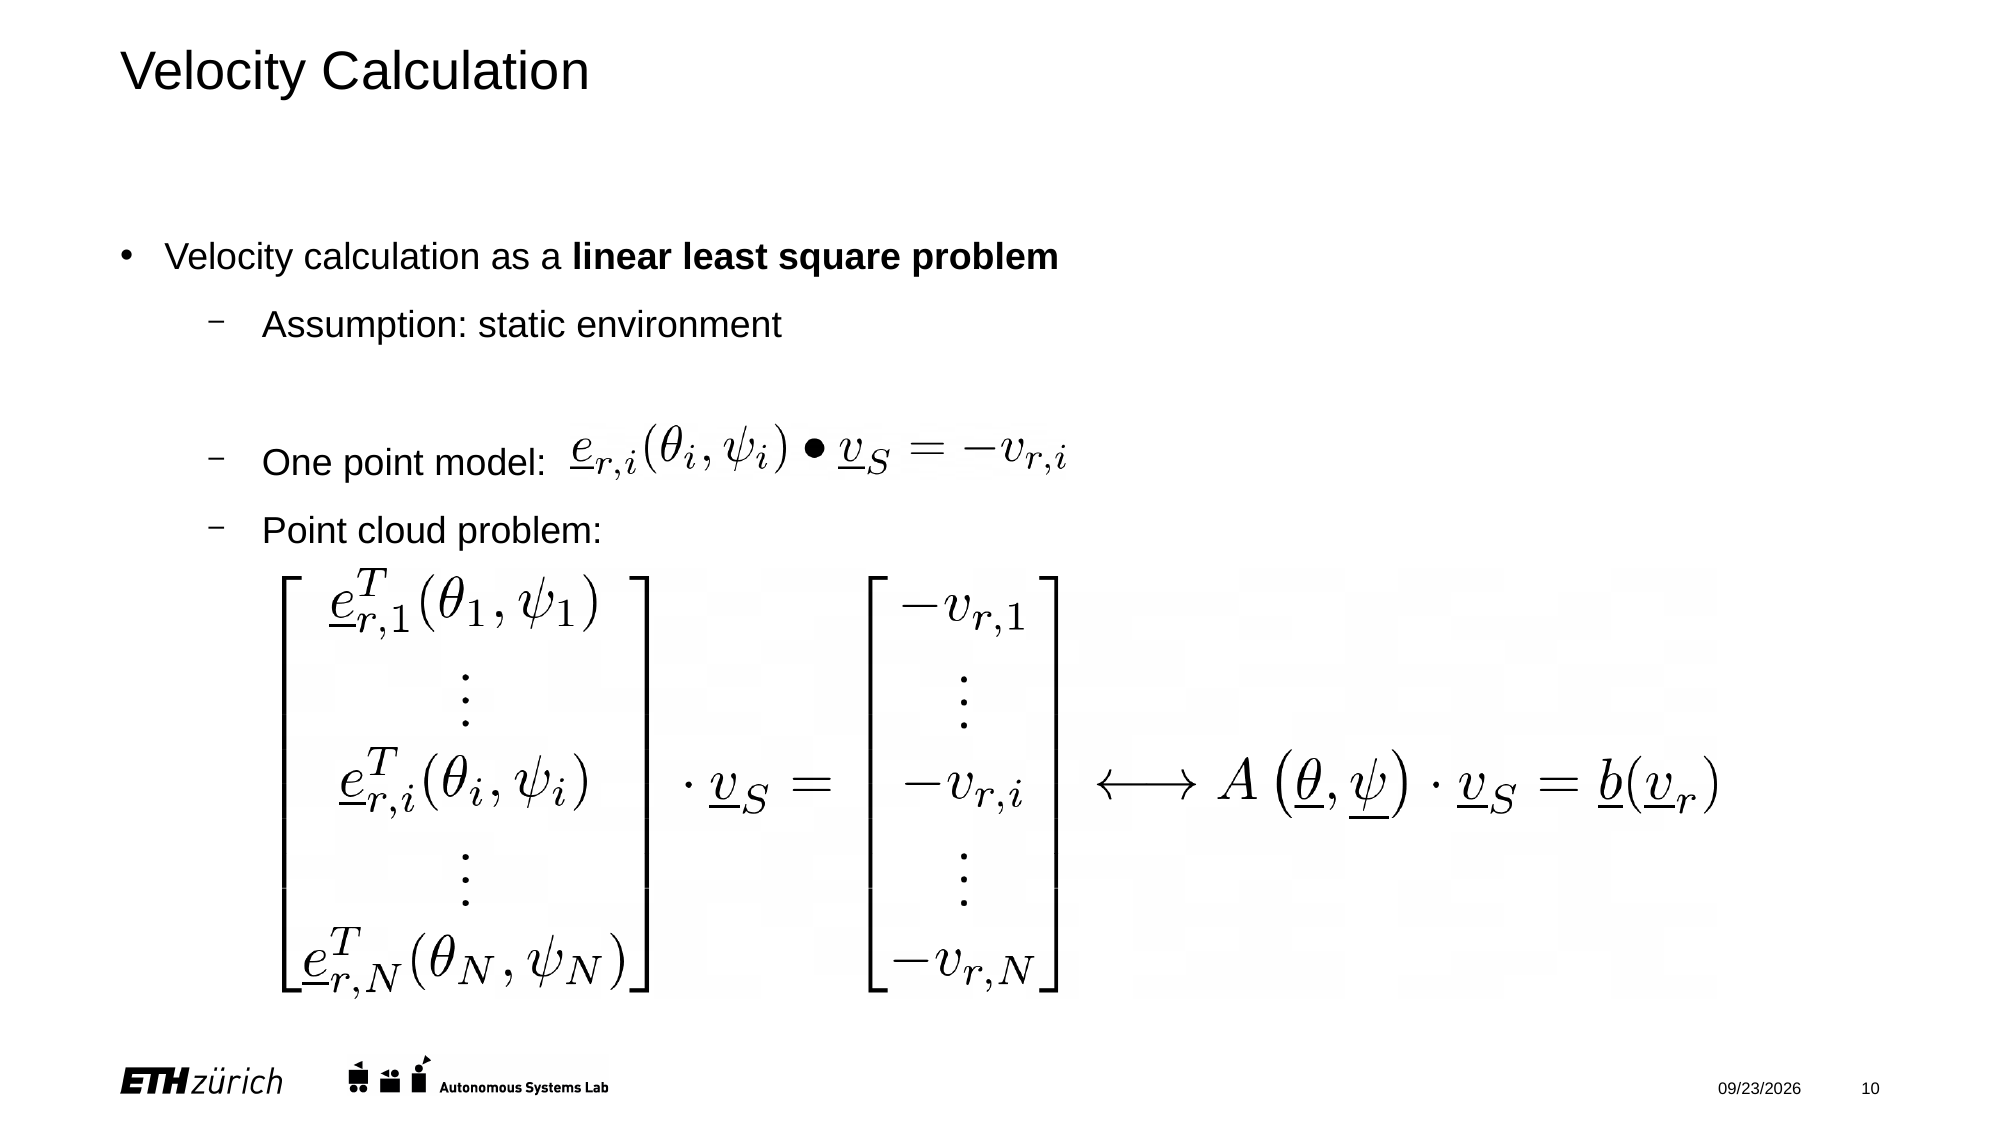

# Velocity Calculation
Velocity calculation as a linear least square problem
Assumption: static environment
One point model:
Point cloud problem: